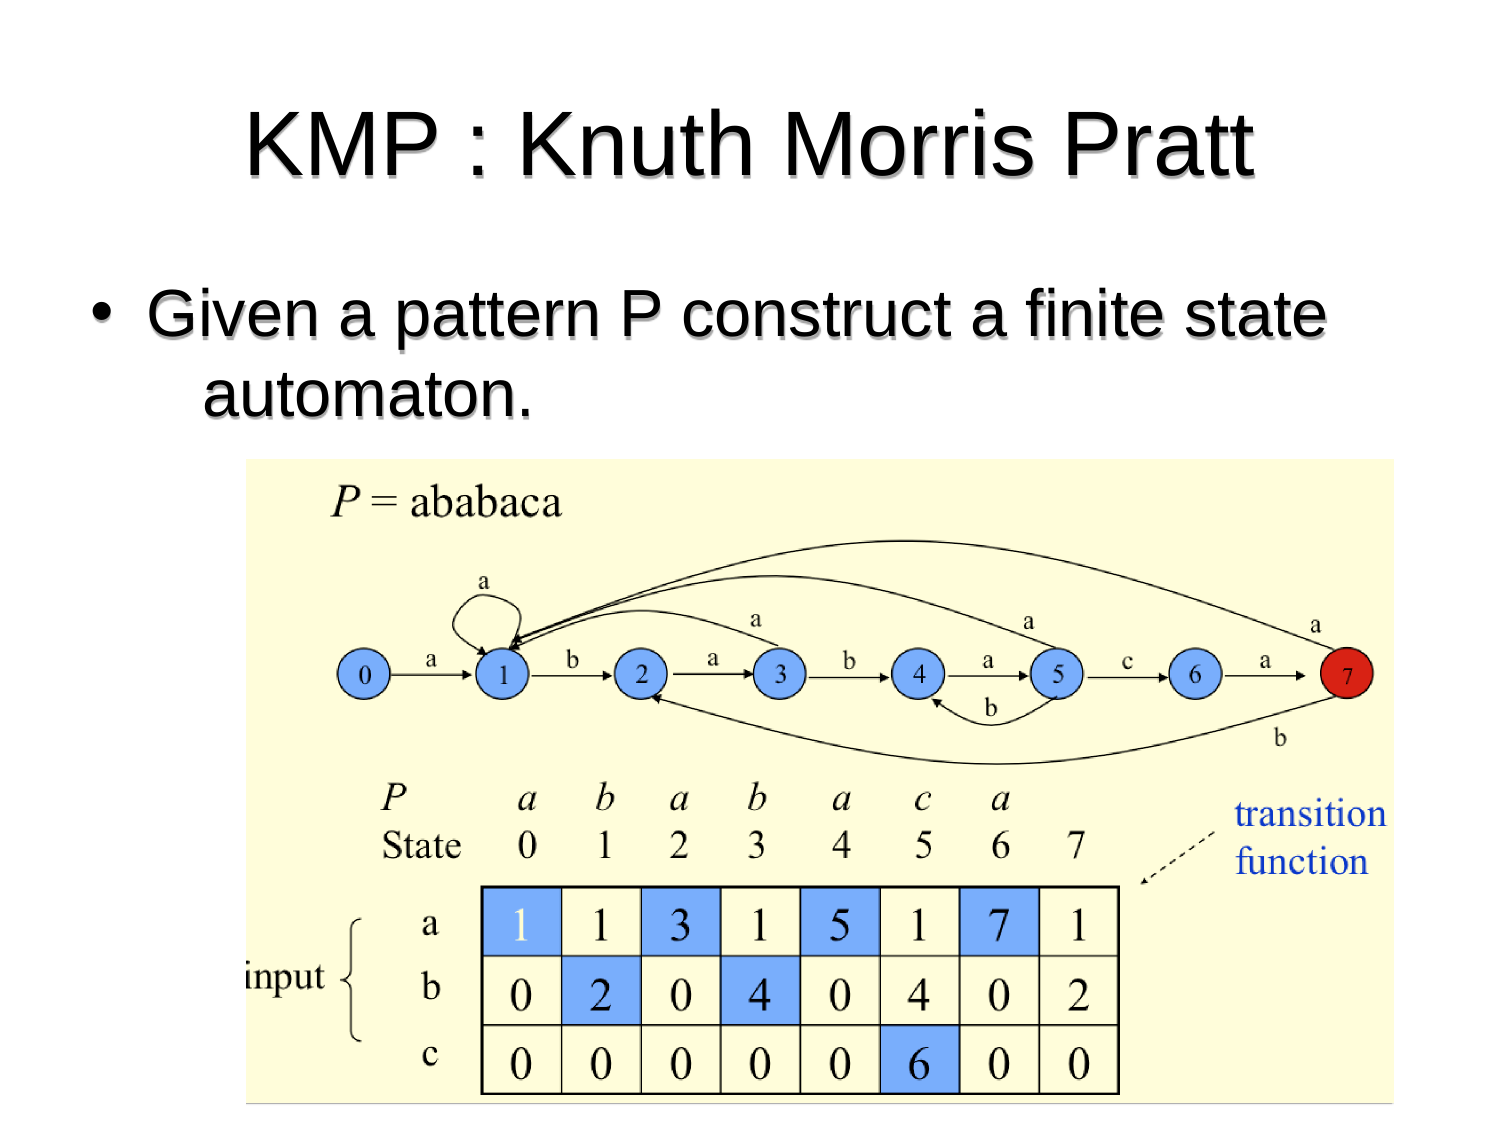

# KMP : Knuth Morris Pratt
Given a pattern P construct a finite state automaton.